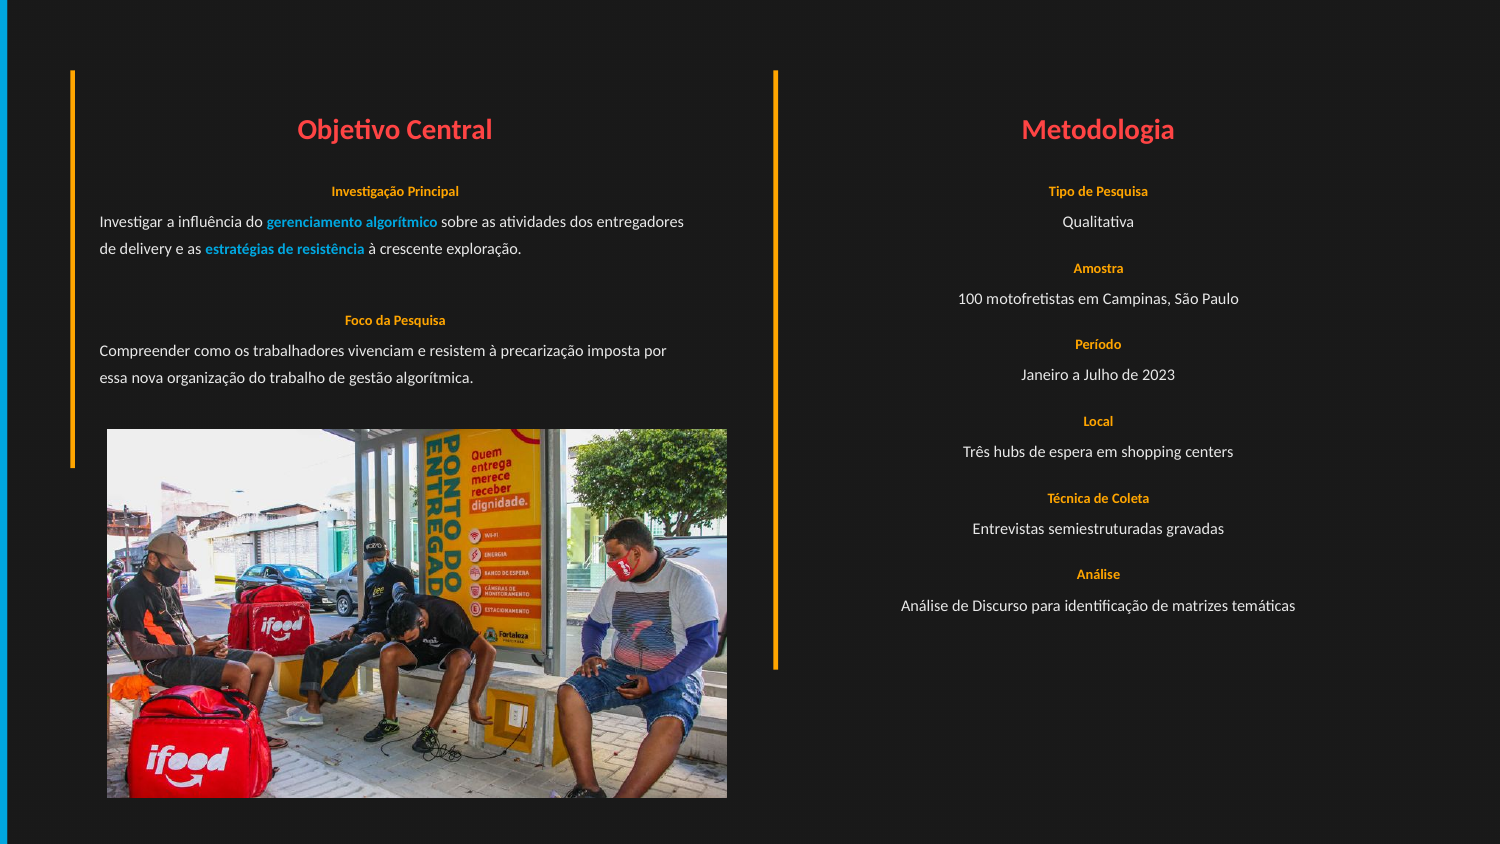

Objetivo Central
Metodologia
Investigação Principal
Tipo de Pesquisa
Investigar a influência do gerenciamento algorítmico sobre as atividades dos entregadores de delivery e as estratégias de resistência à crescente exploração.
Qualitativa
Amostra
100 motofretistas em Campinas, São Paulo
Foco da Pesquisa
Período
Compreender como os trabalhadores vivenciam e resistem à precarização imposta por essa nova organização do trabalho de gestão algorítmica.
Janeiro a Julho de 2023
Local
Três hubs de espera em shopping centers
Técnica de Coleta
Entrevistas semiestruturadas gravadas
Análise
Análise de Discurso para identificação de matrizes temáticas